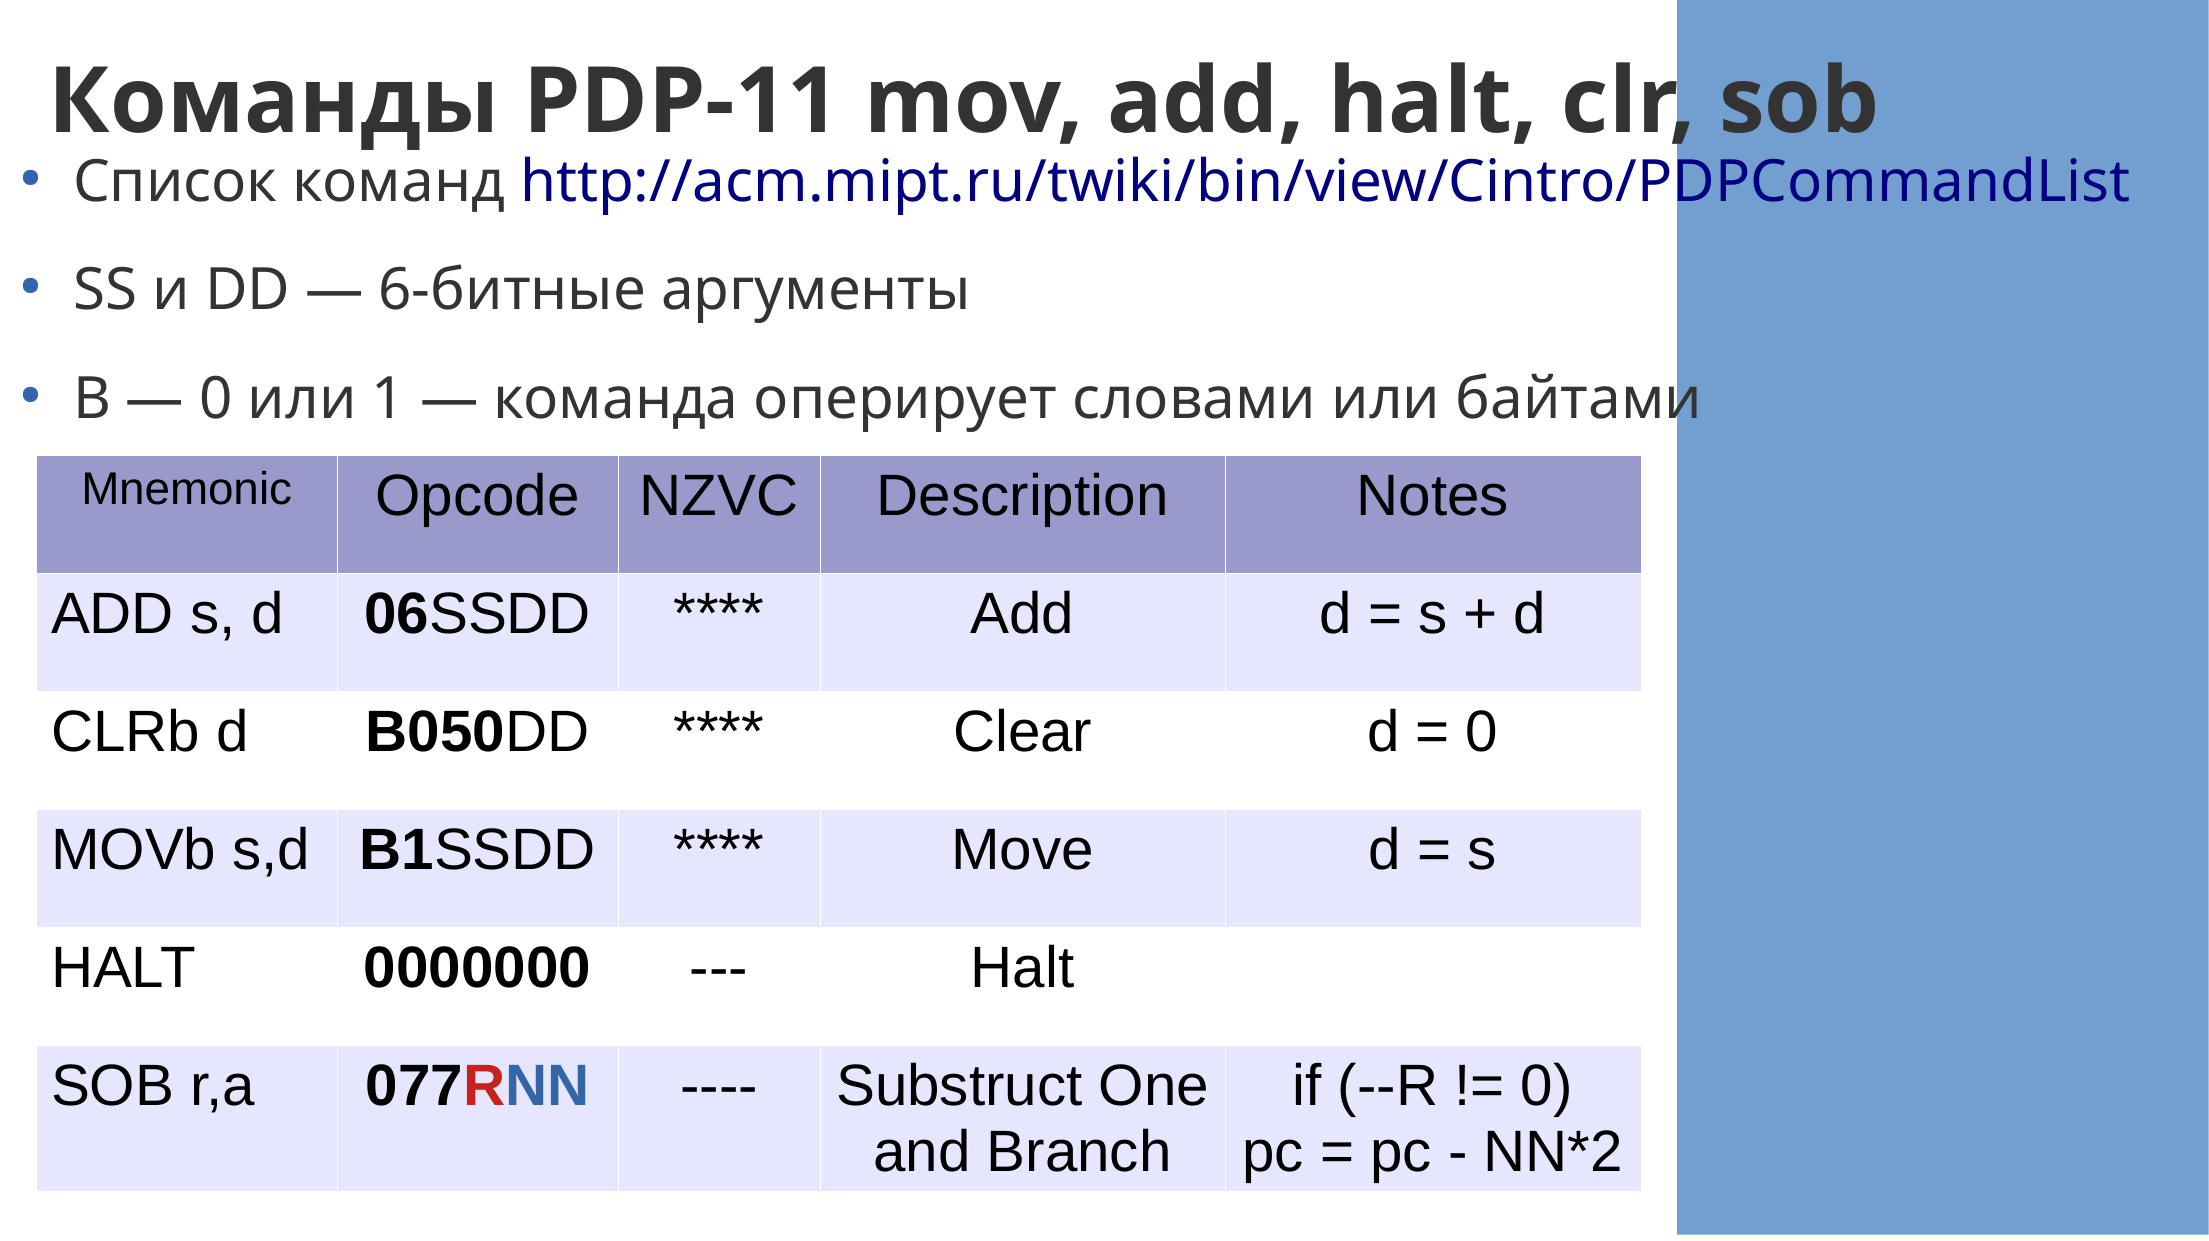

# Команды PDP-11 mov, add, halt, clr, sob
Список команд http://acm.mipt.ru/twiki/bin/view/Cintro/PDPCommandList
SS и DD — 6-битные аргументы
B — 0 или 1 — команда оперирует словами или байтами
| Mnemonic | Opcode | NZVC | Description | Notes |
| --- | --- | --- | --- | --- |
| ADD s, d | 06SSDD | \*\*\*\* | Add | d = s + d |
| CLRb d | B050DD | \*\*\*\* | Clear | d = 0 |
| MOVb s,d | B1SSDD | \*\*\*\* | Move | d = s |
| HALT | 0000000 | --- | Halt | |
| SOB r,a | 077RNN | ---- | Substruct One and Branch | if (--R != 0) pc = pc - NN\*2 |
37